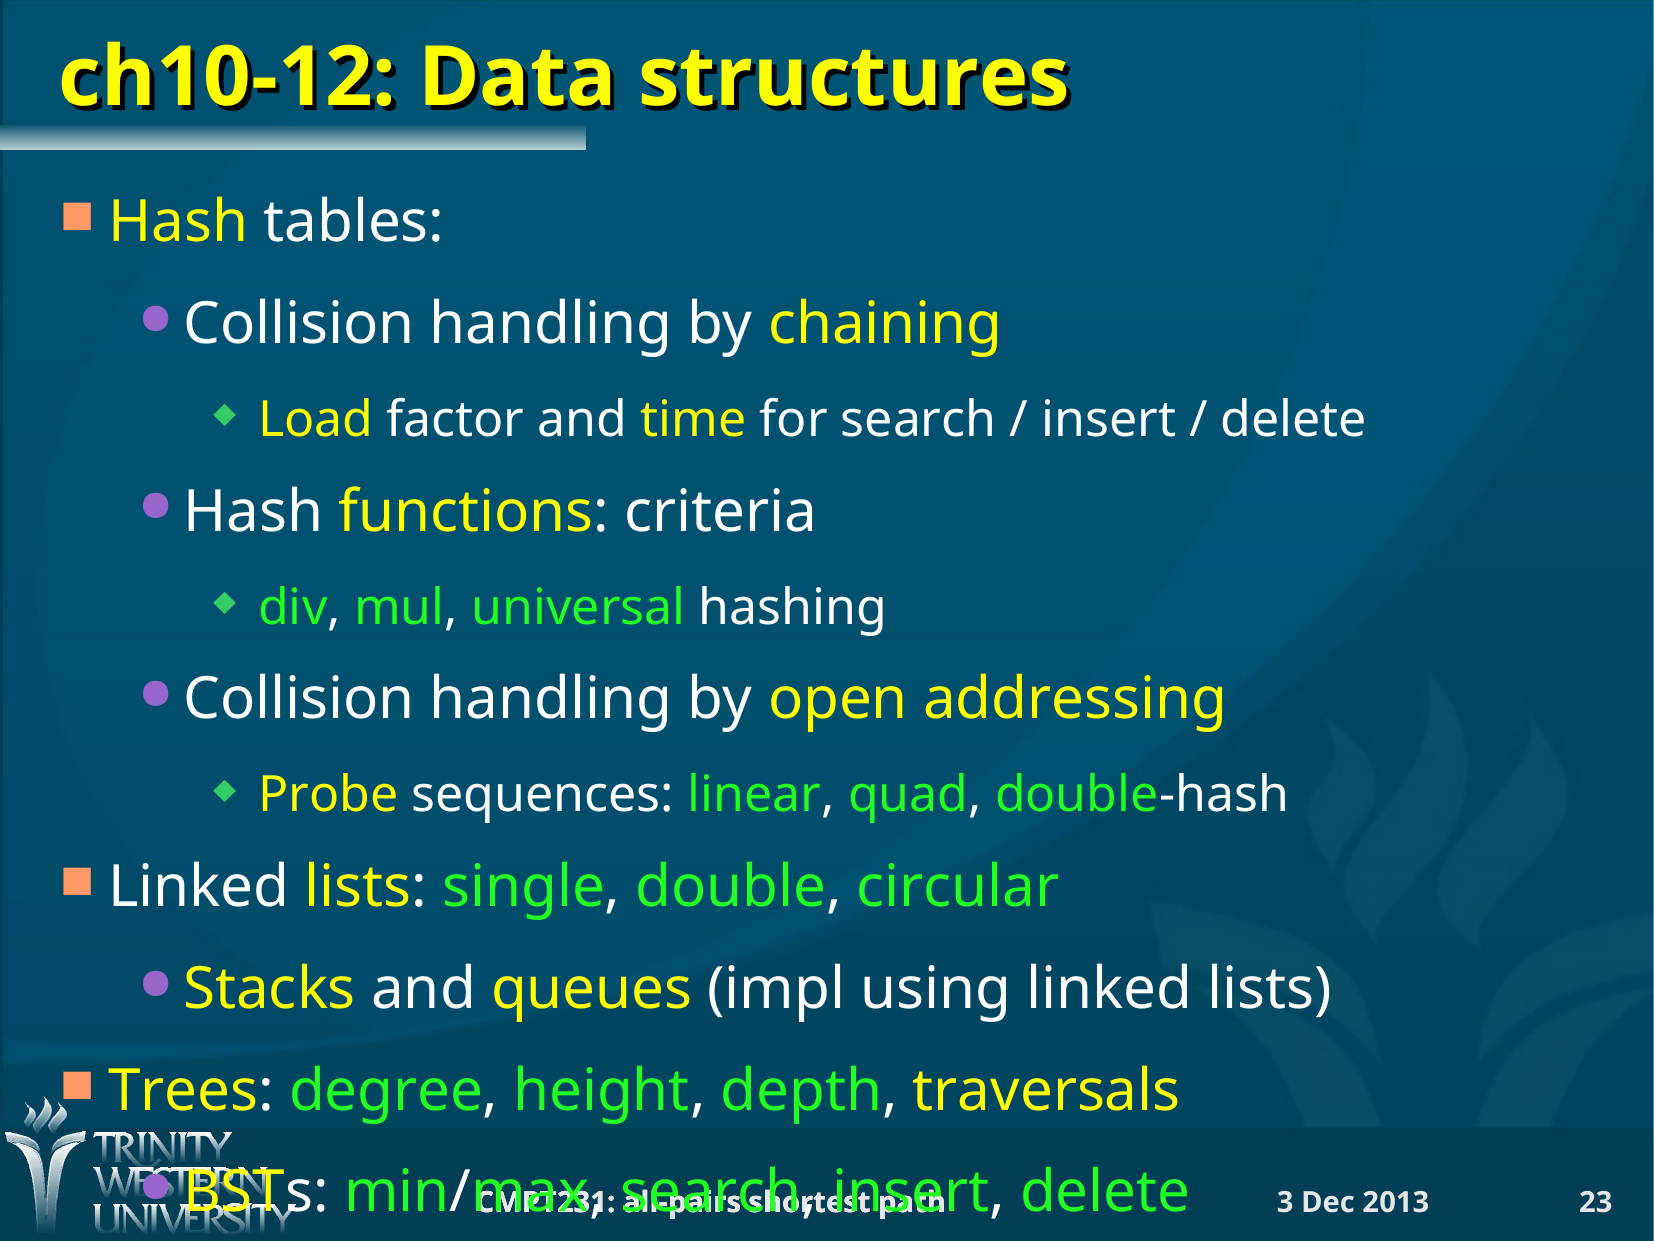

# ch10-12: Data structures
Hash tables:
Collision handling by chaining
Load factor and time for search / insert / delete
Hash functions: criteria
div, mul, universal hashing
Collision handling by open addressing
Probe sequences: linear, quad, double-hash
Linked lists: single, double, circular
Stacks and queues (impl using linked lists)
Trees: degree, height, depth, traversals
BSTs: min/max, search, insert, delete
CMPT231: all-pairs shortest path
3 Dec 2013
23